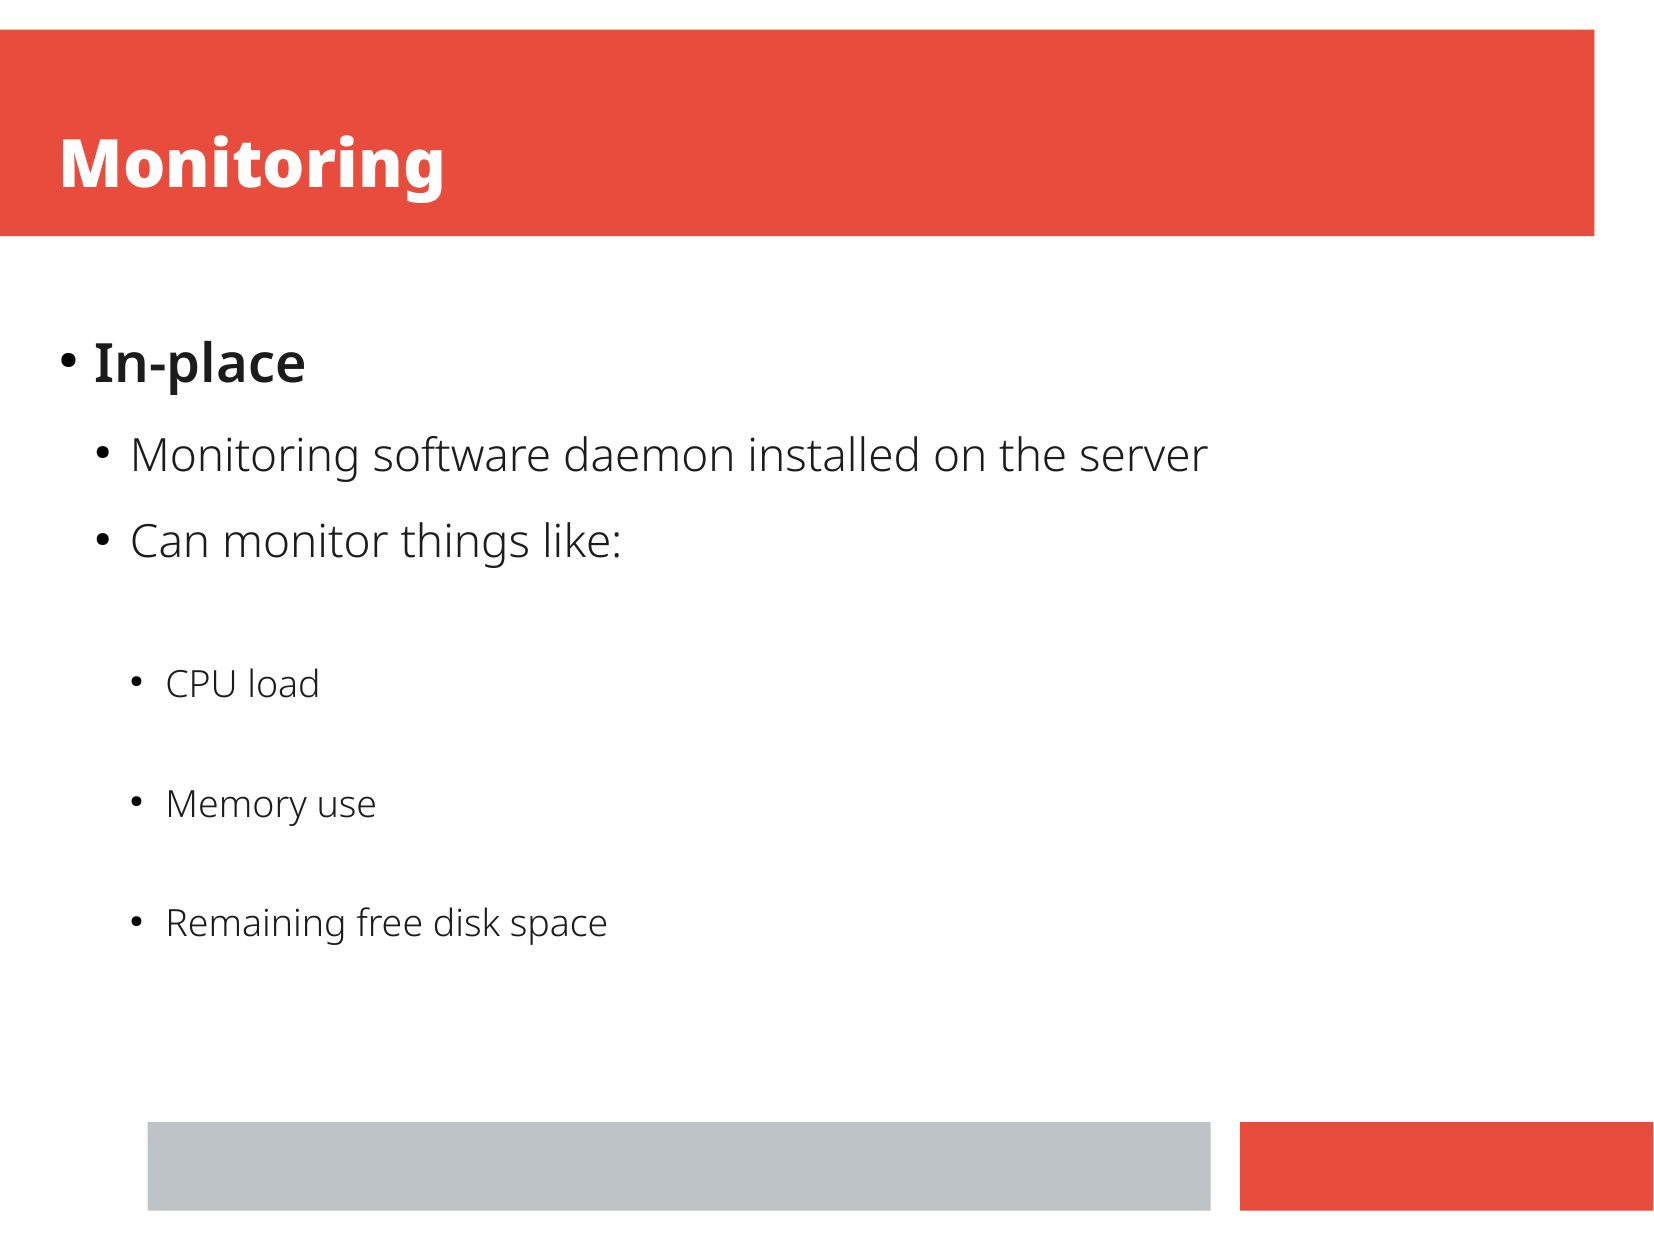

# Monitoring
In-place
Monitoring software daemon installed on the server
Can monitor things like:
CPU load
Memory use
Remaining free disk space